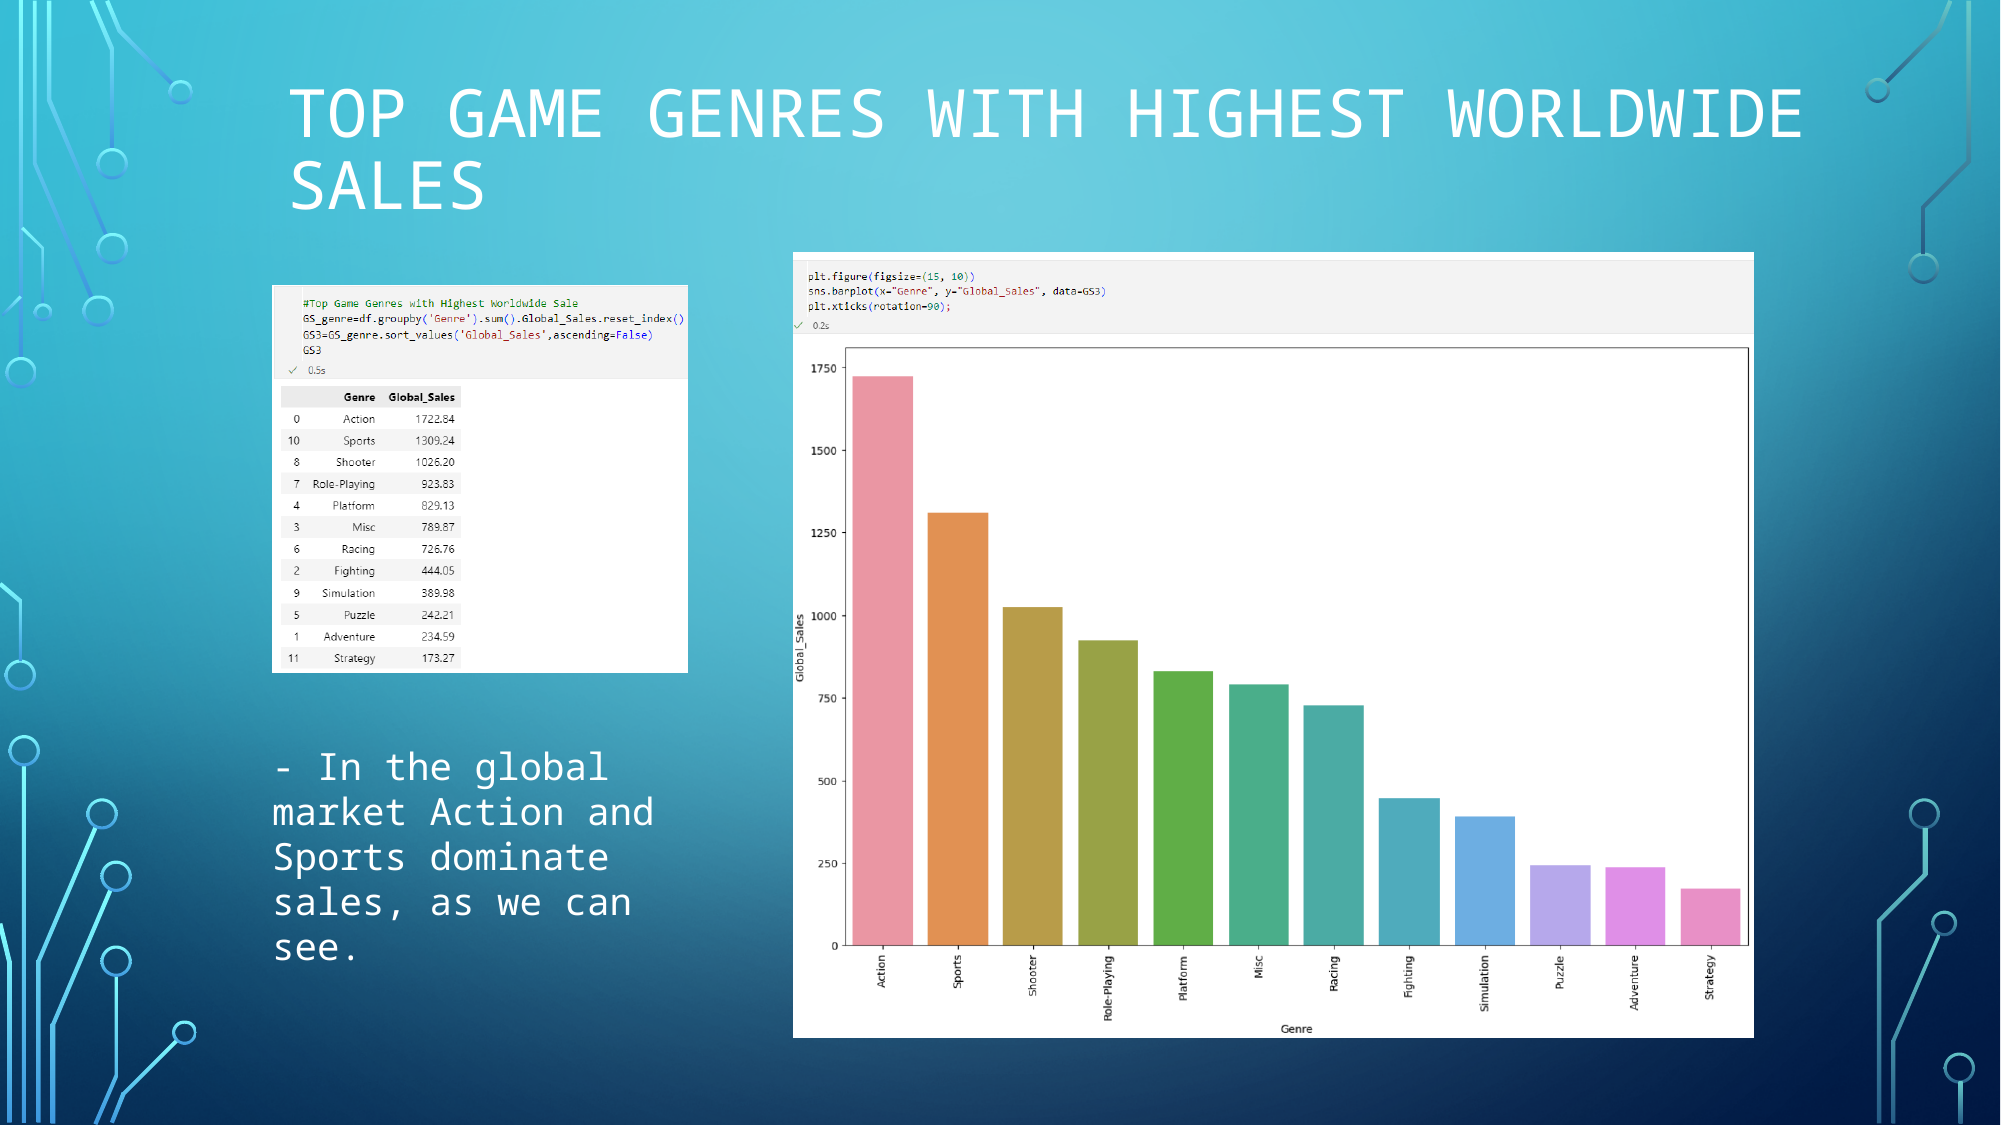

# Top Game Genres with Highest Worldwide Sales
- In the global market Action and Sports dominate sales, as we can see.